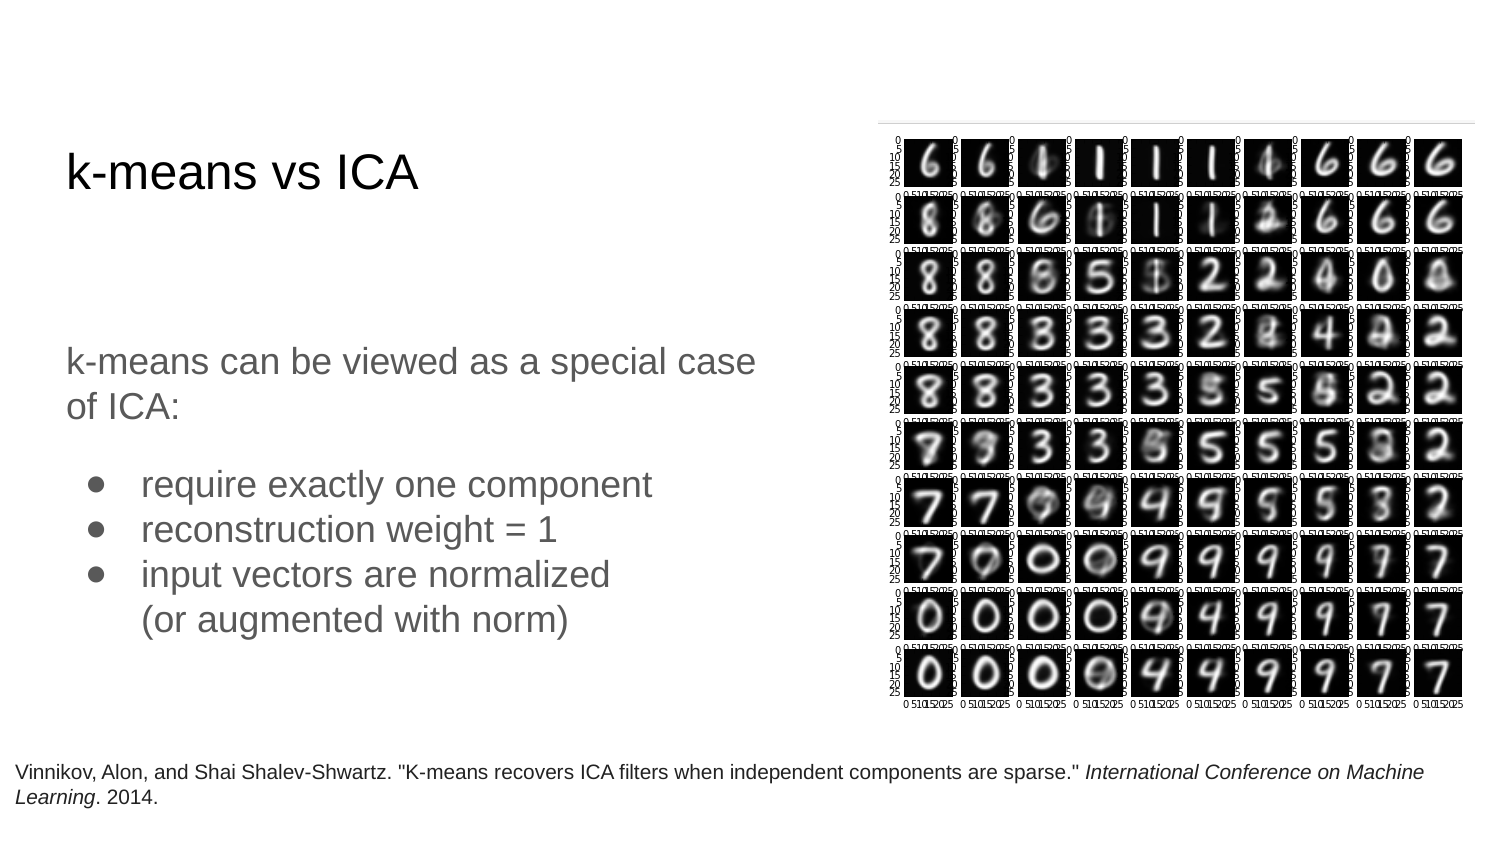

# k-means vs ICA
k-means can be viewed as a special case of ICA:
require exactly one component
reconstruction weight = 1
input vectors are normalized
(or augmented with norm)
Vinnikov, Alon, and Shai Shalev-Shwartz. "K-means recovers ICA filters when independent components are sparse." International Conference on Machine Learning. 2014.